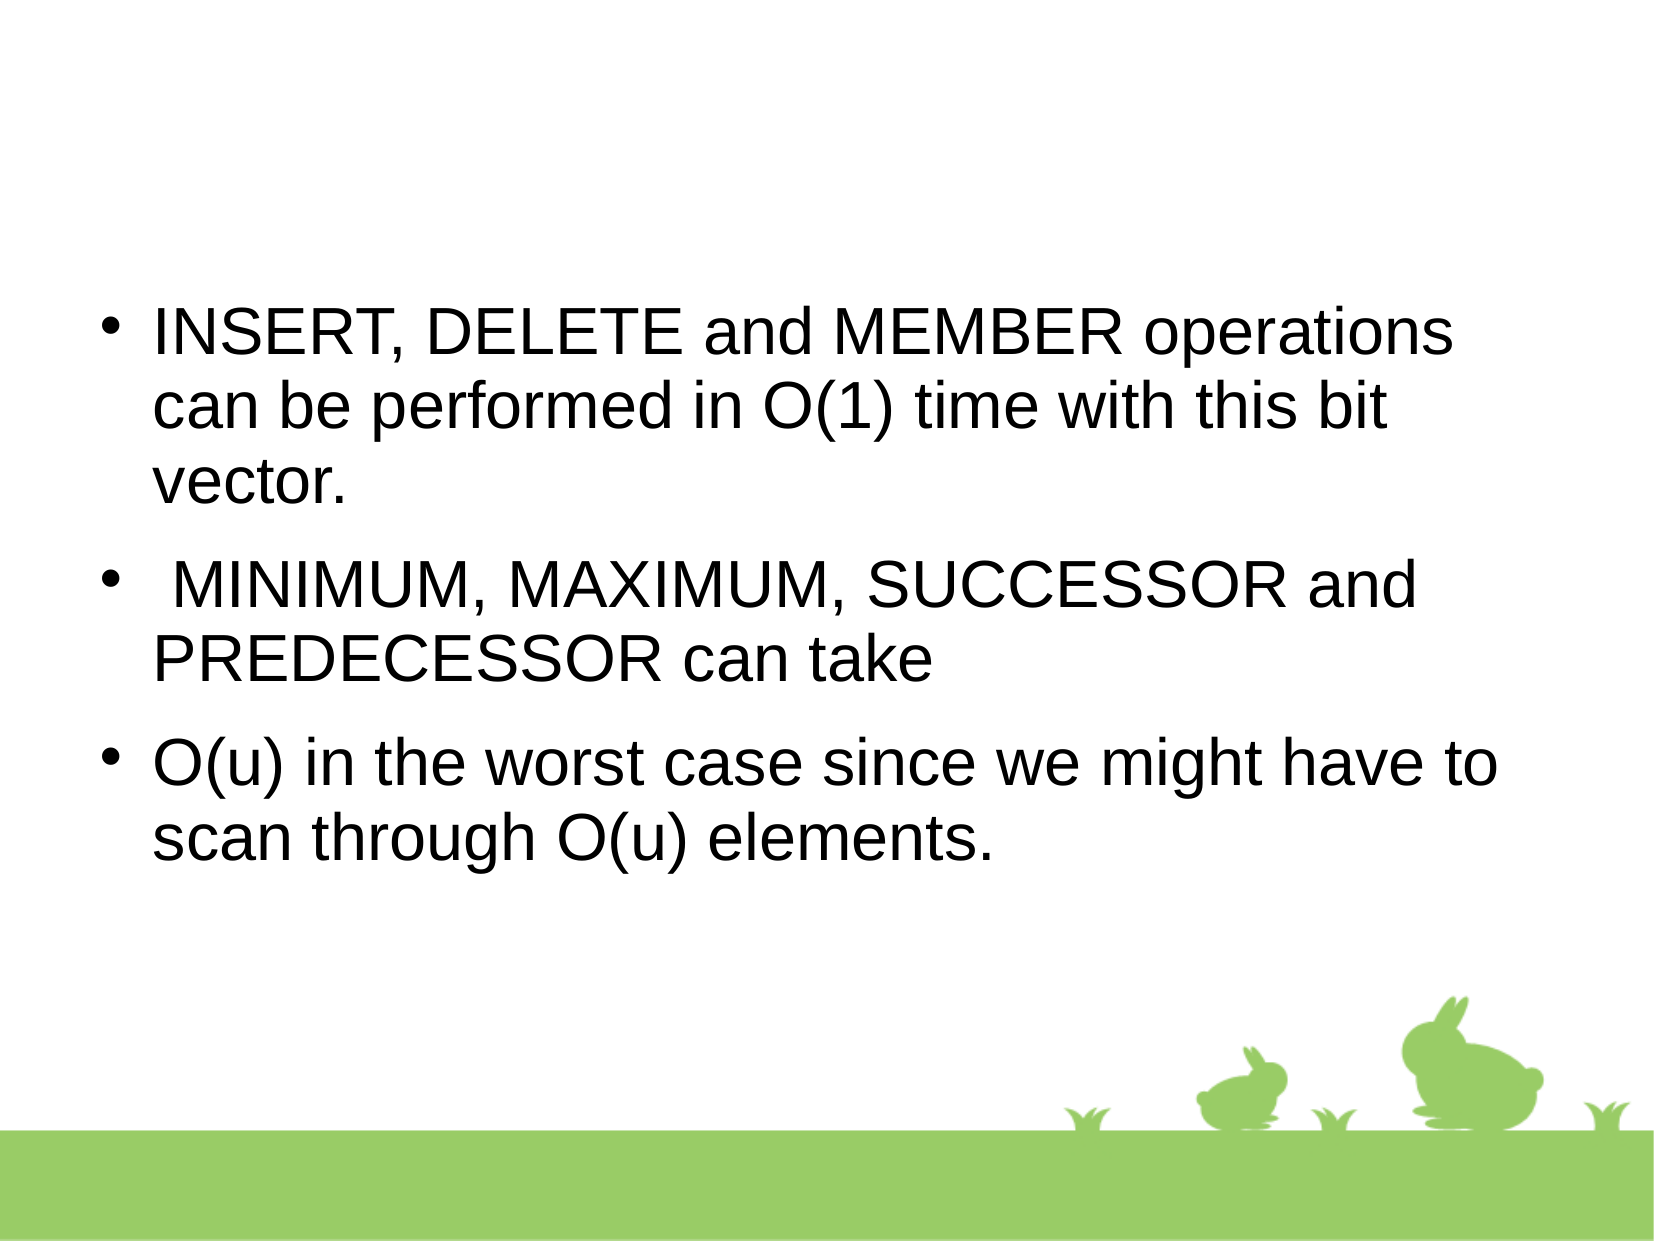

# INSERT, DELETE and MEMBER operations can be performed in O(1) time with this bit vector.
 MINIMUM, MAXIMUM, SUCCESSOR and PREDECESSOR can take
O(u) in the worst case since we might have to scan through O(u) elements.